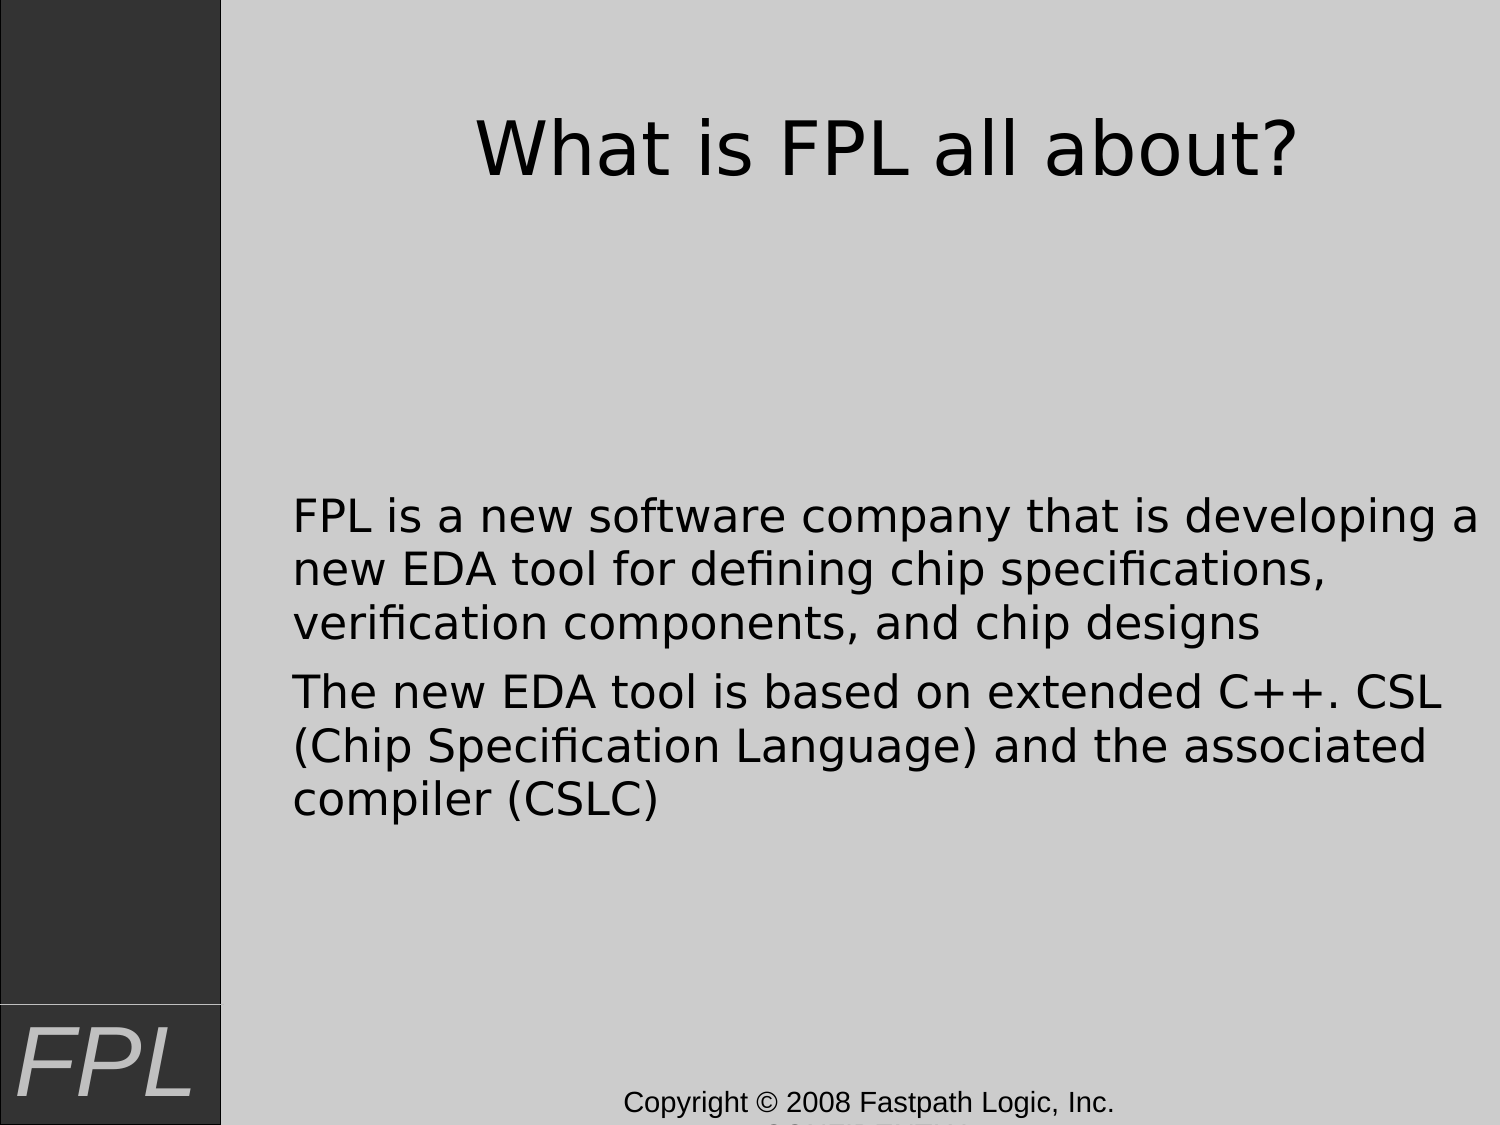

# What is FPL all about?
FPL is a new software company that is developing a new EDA tool for defining chip specifications, verification components, and chip designs
The new EDA tool is based on extended C++. CSL (Chip Specification Language) and the associated compiler (CSLC)